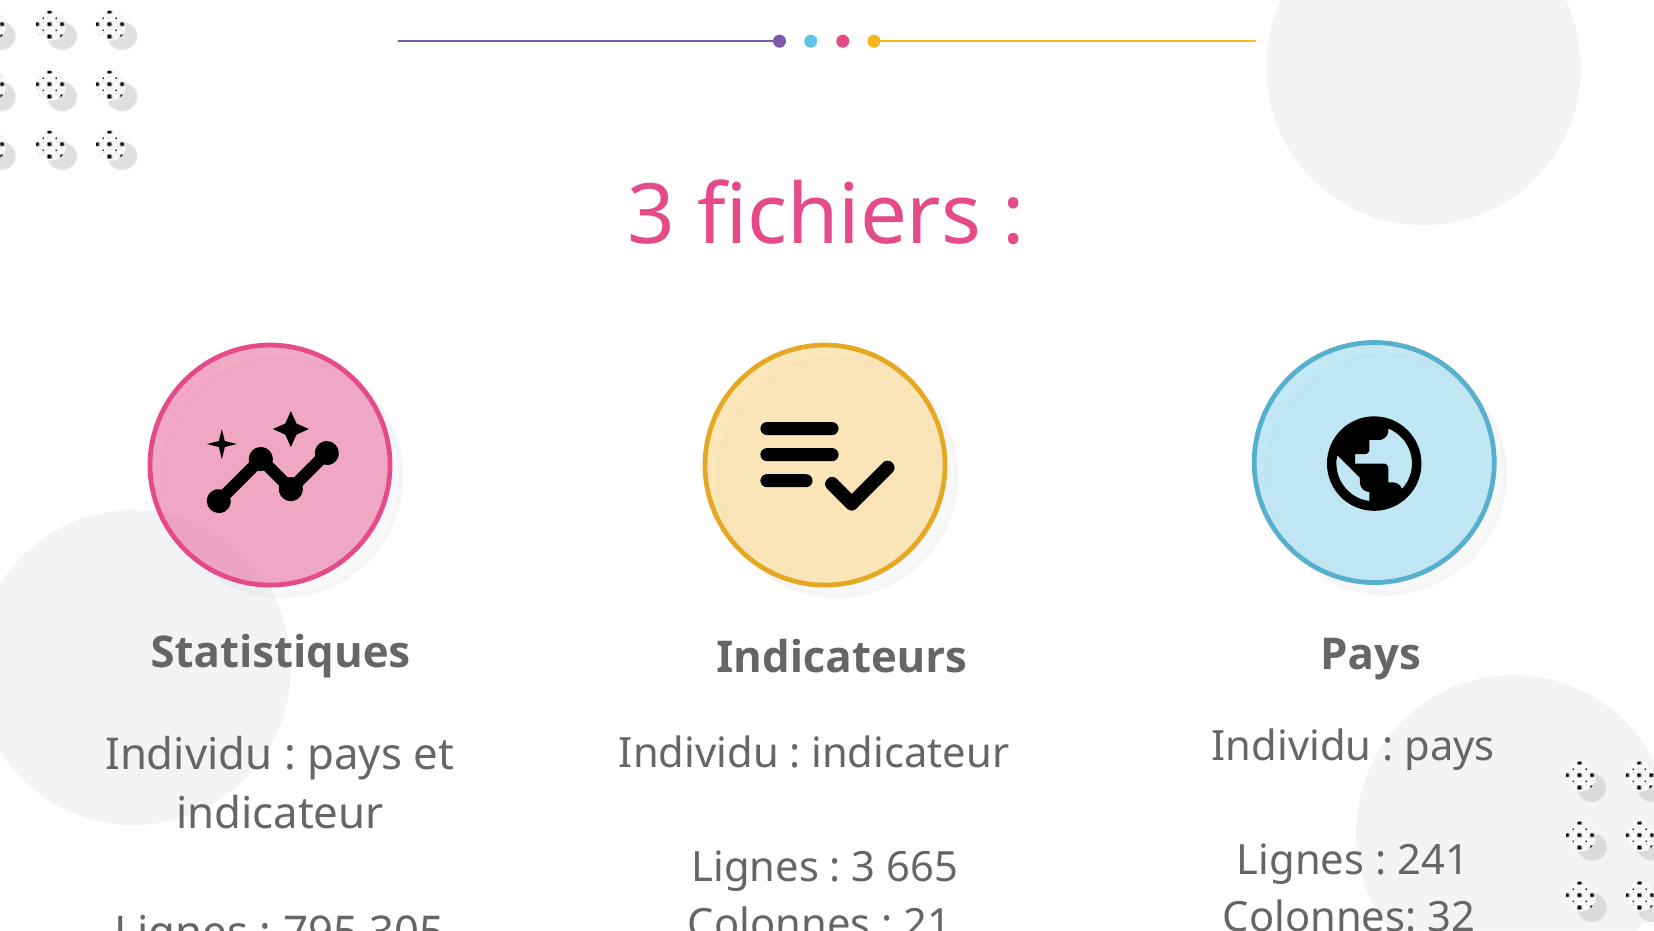

3 fichiers :
Statistiques
Pays
Indicateurs
Individu : pays
Lignes : 241
Colonnes: 32
Individu : pays et indicateur
Lignes : 795 305
Colonnes: 69
Individu : indicateur
Lignes : 3 665
Colonnes : 21